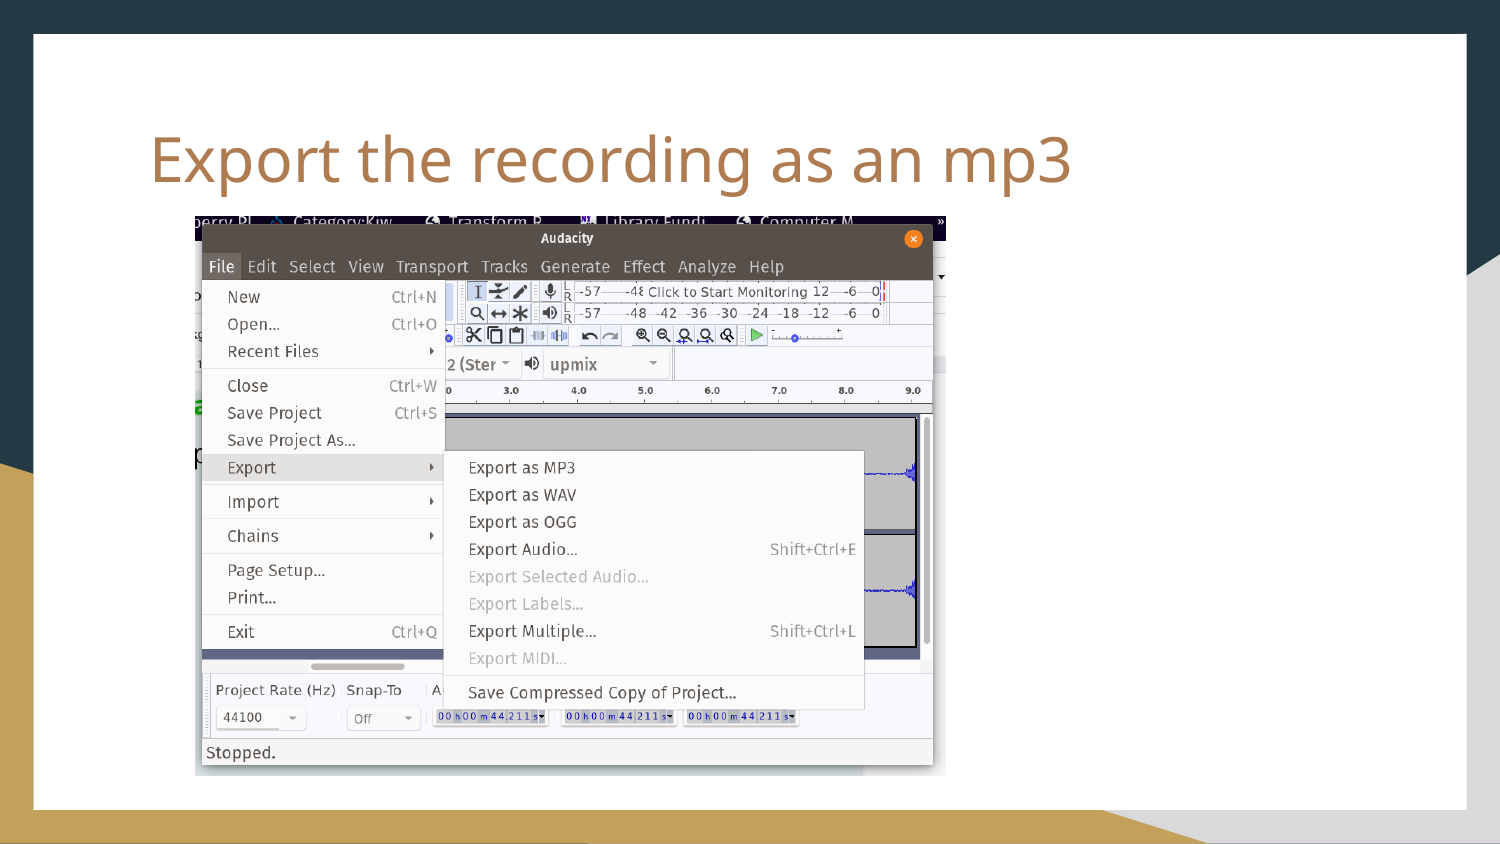

# Export the recording as an mp3